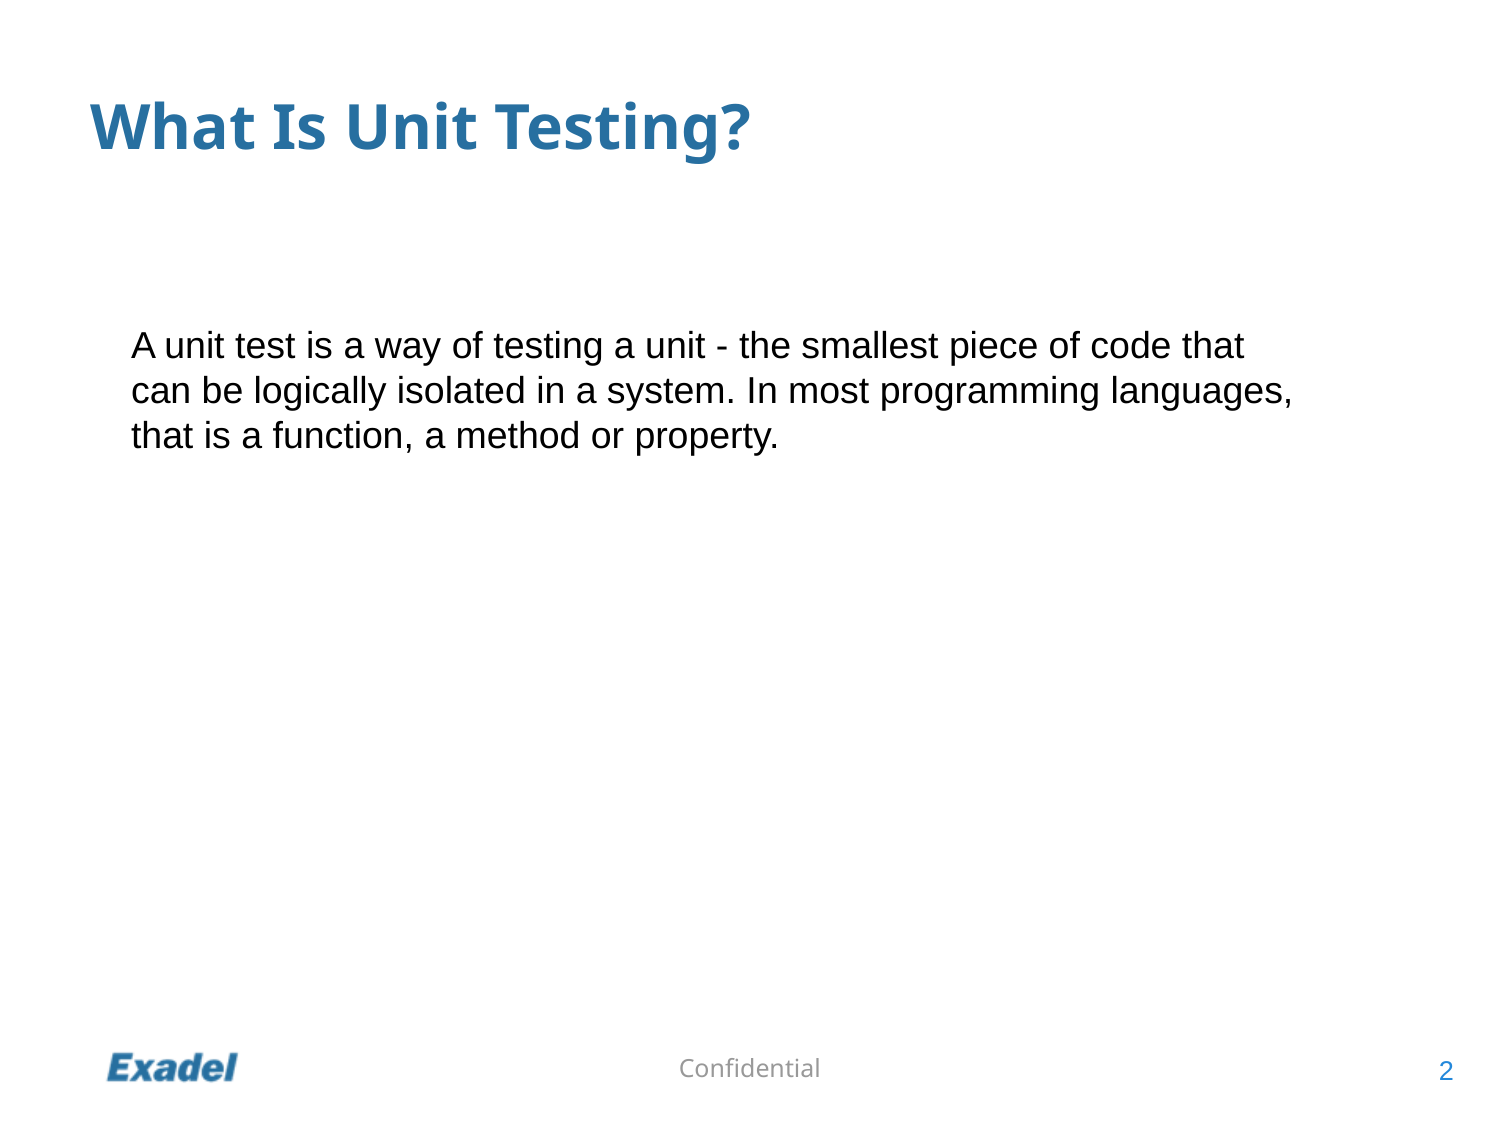

# What Is Unit Testing?
A unit test is a way of testing a unit - the smallest piece of code that can be logically isolated in a system. In most programming languages, that is a function, a method or property.